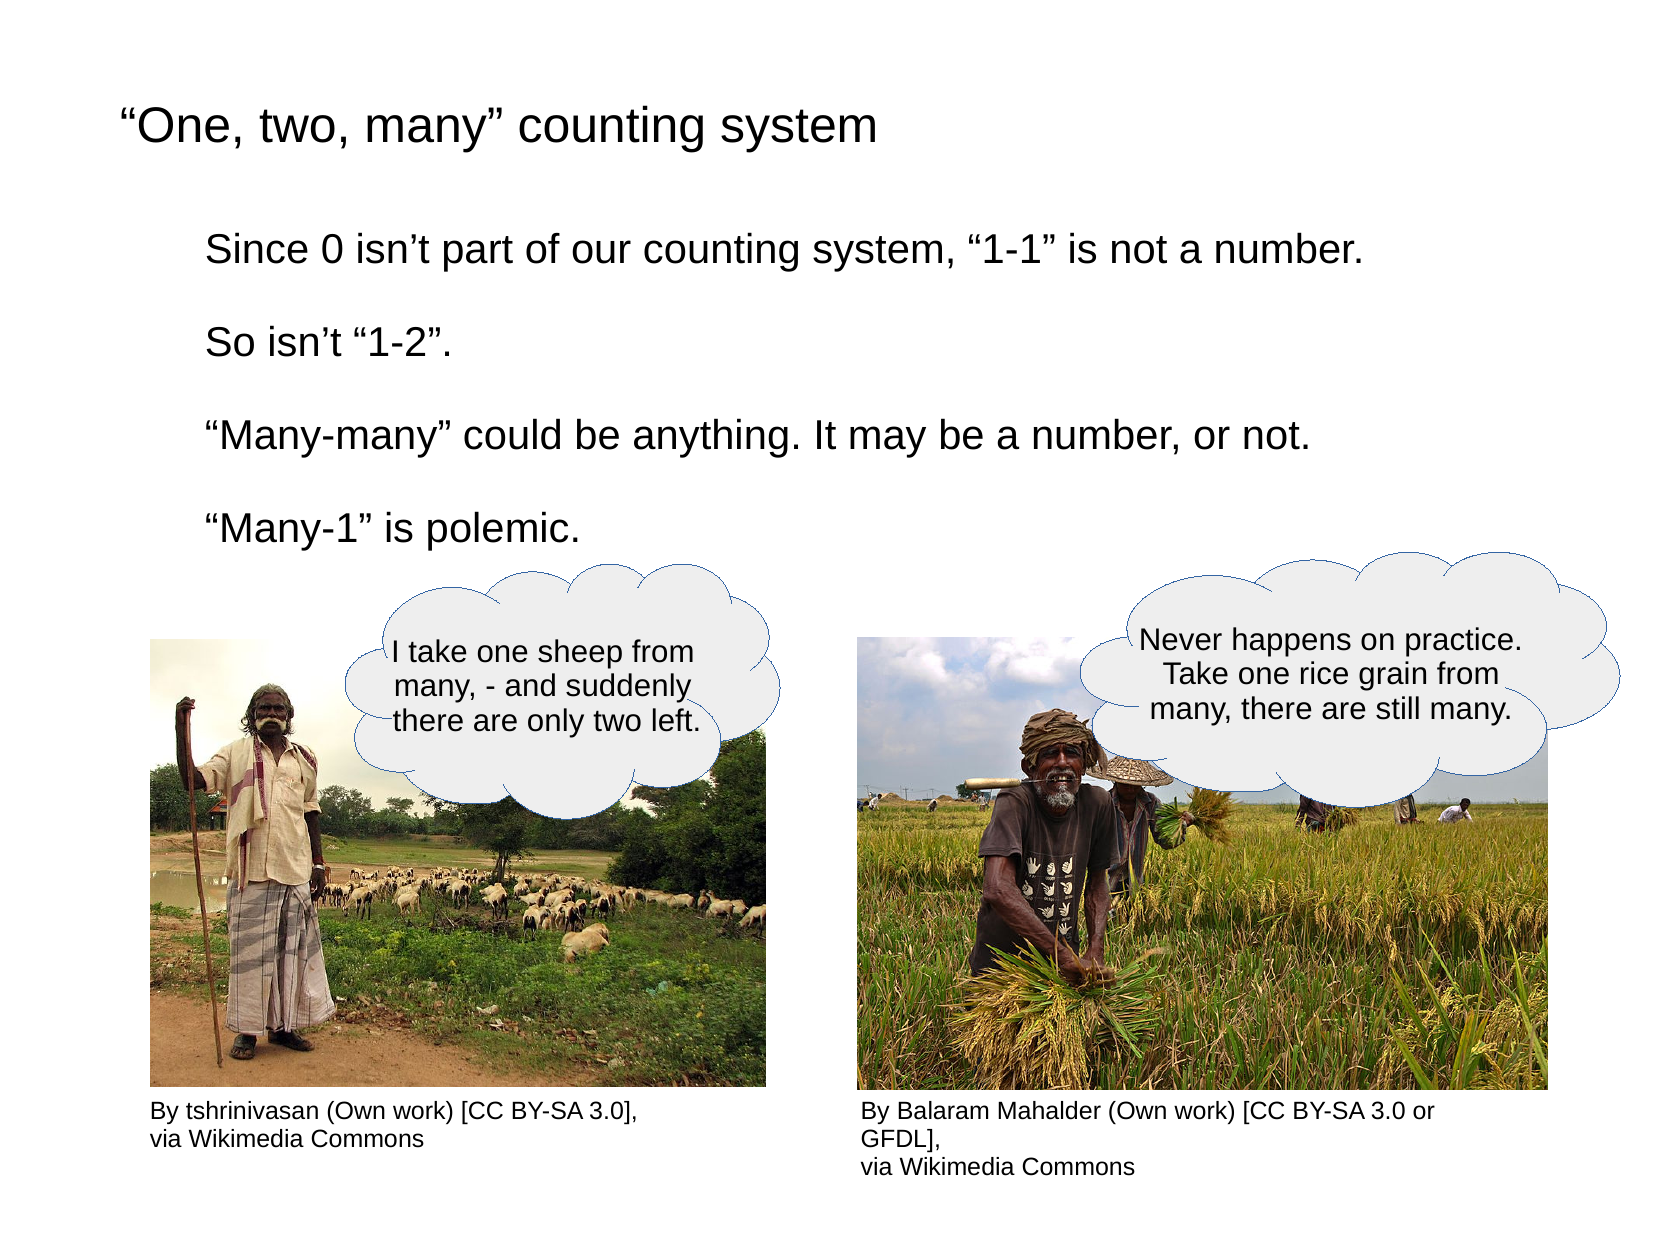

“One, two, many” counting system
Since 0 isn’t part of our counting system, “1-1” is not a number.
So isn’t “1-2”.
“Many-many” could be anything. It may be a number, or not.
“Many-1” is polemic.
Never happens on practice.
Take one rice grain from
many, there are still many.
I take one sheep from
many, - and suddenly
there are only two left.
By tshrinivasan (Own work) [CC BY-SA 3.0], via Wikimedia Commons
By Balaram Mahalder (Own work) [CC BY-SA 3.0 or GFDL],
via Wikimedia Commons